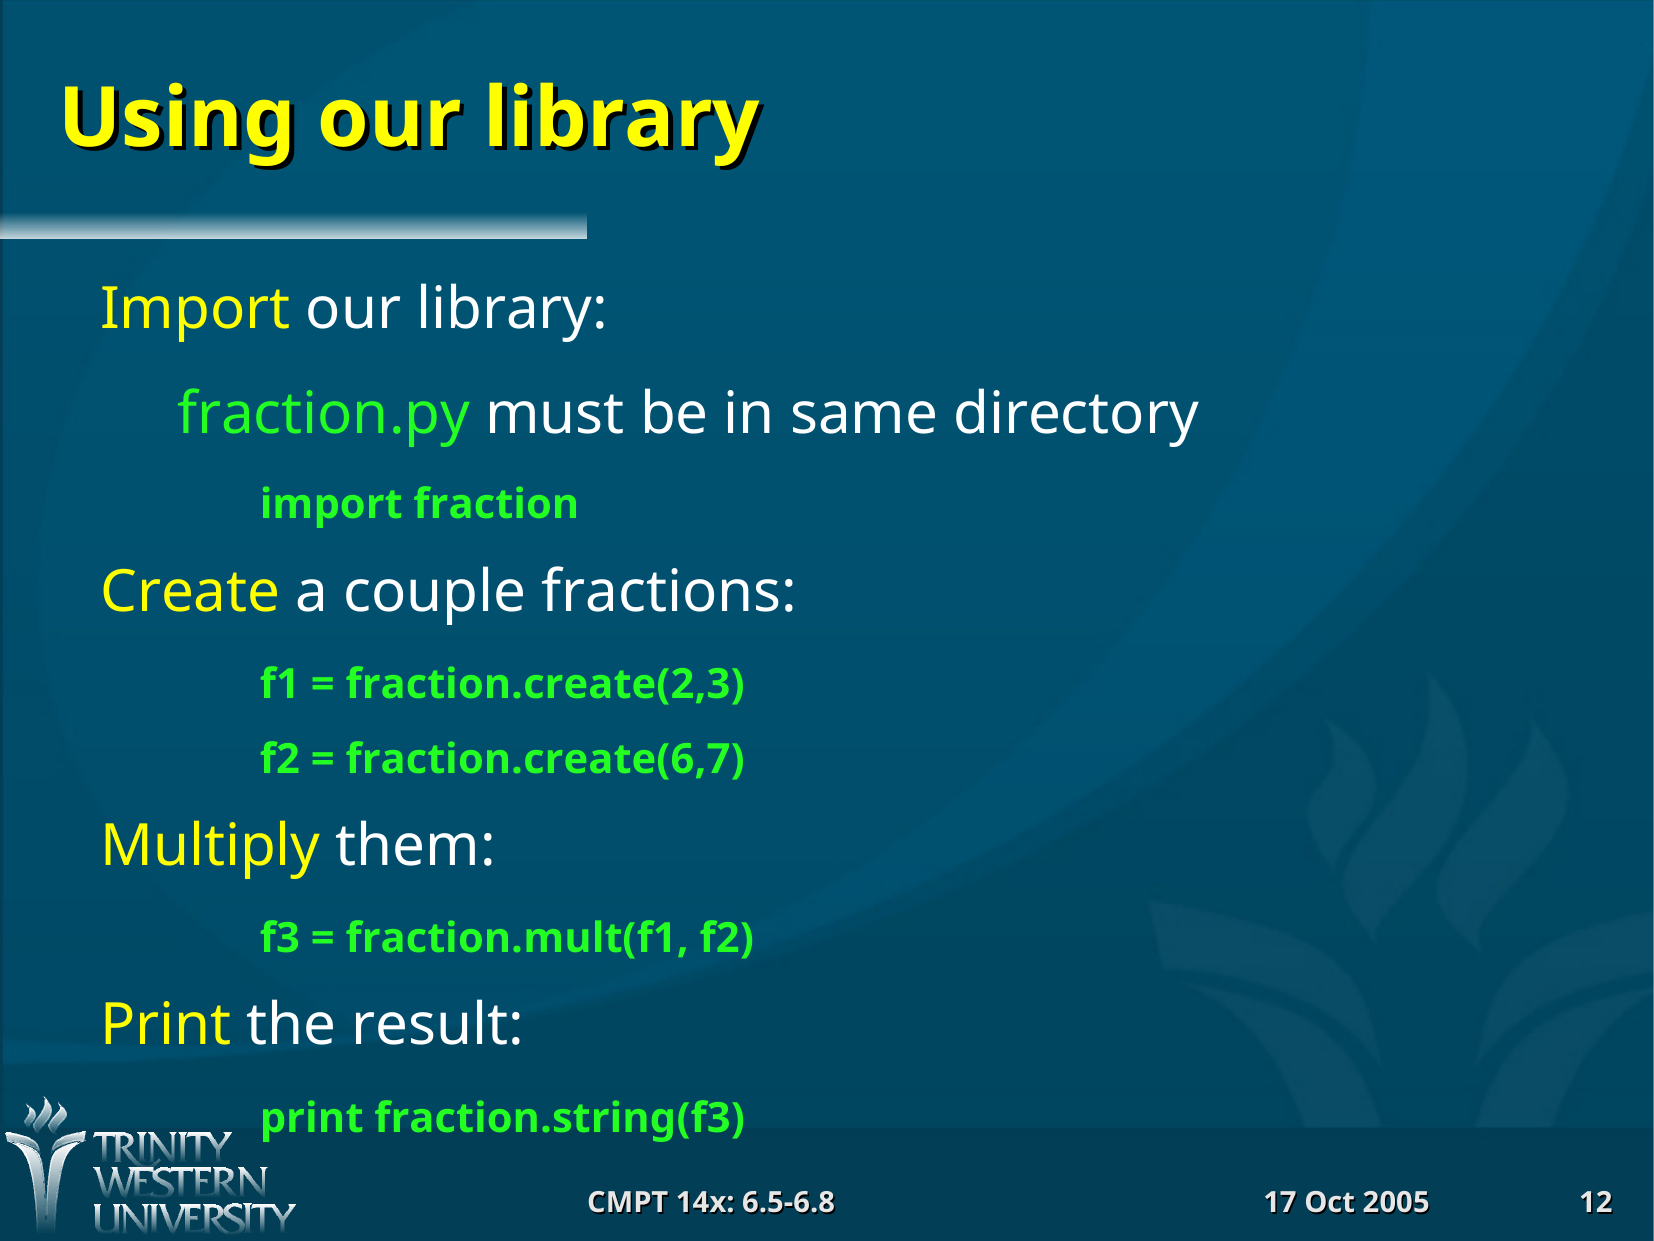

# Using our library
Import our library:
fraction.py must be in same directory
import fraction
Create a couple fractions:
f1 = fraction.create(2,3)
f2 = fraction.create(6,7)
Multiply them:
f3 = fraction.mult(f1, f2)
Print the result:
print fraction.string(f3)
CMPT 14x: 6.5-6.8
17 Oct 2005
12